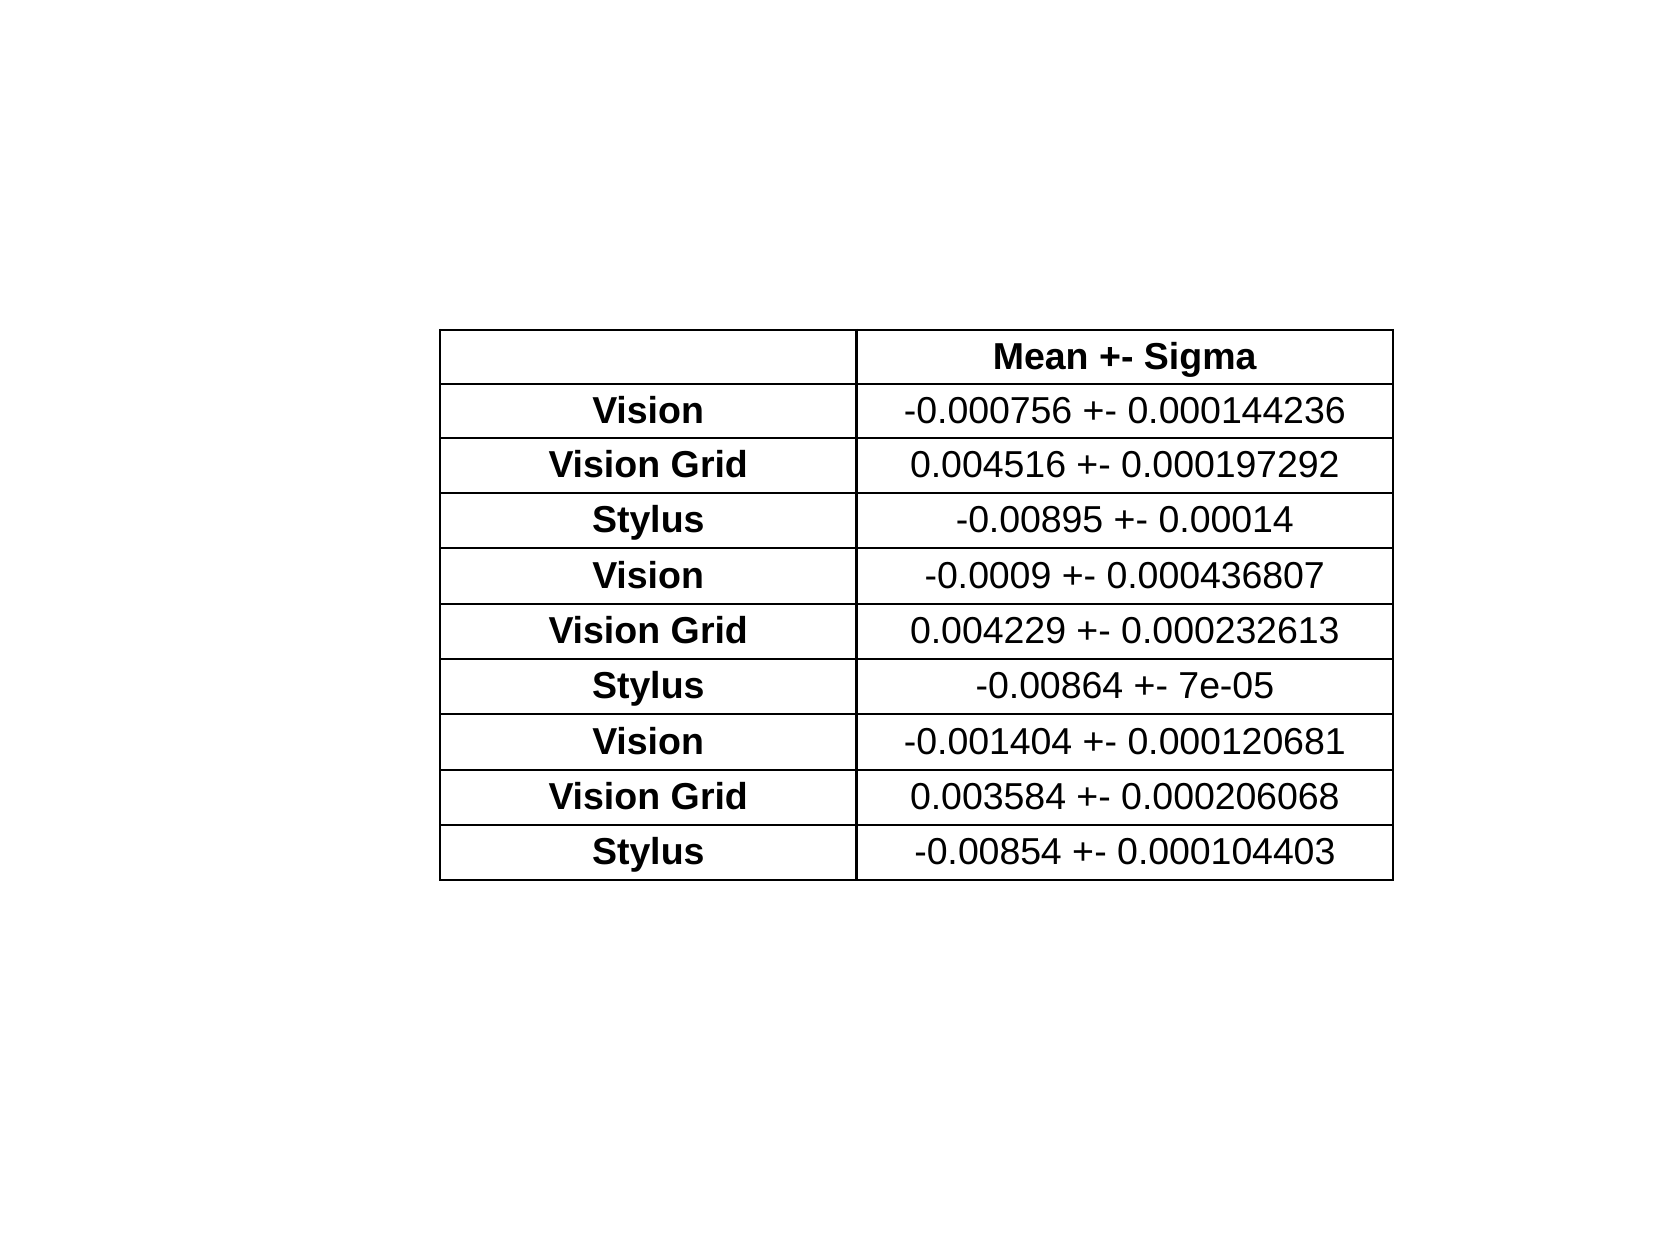

| | Mean +- Sigma |
| --- | --- |
| Vision | -0.000756 +- 0.000144236 |
| Vision Grid | 0.004516 +- 0.000197292 |
| Stylus | -0.00895 +- 0.00014 |
| Vision | -0.0009 +- 0.000436807 |
| Vision Grid | 0.004229 +- 0.000232613 |
| Stylus | -0.00864 +- 7e-05 |
| Vision | -0.001404 +- 0.000120681 |
| Vision Grid | 0.003584 +- 0.000206068 |
| Stylus | -0.00854 +- 0.000104403 |